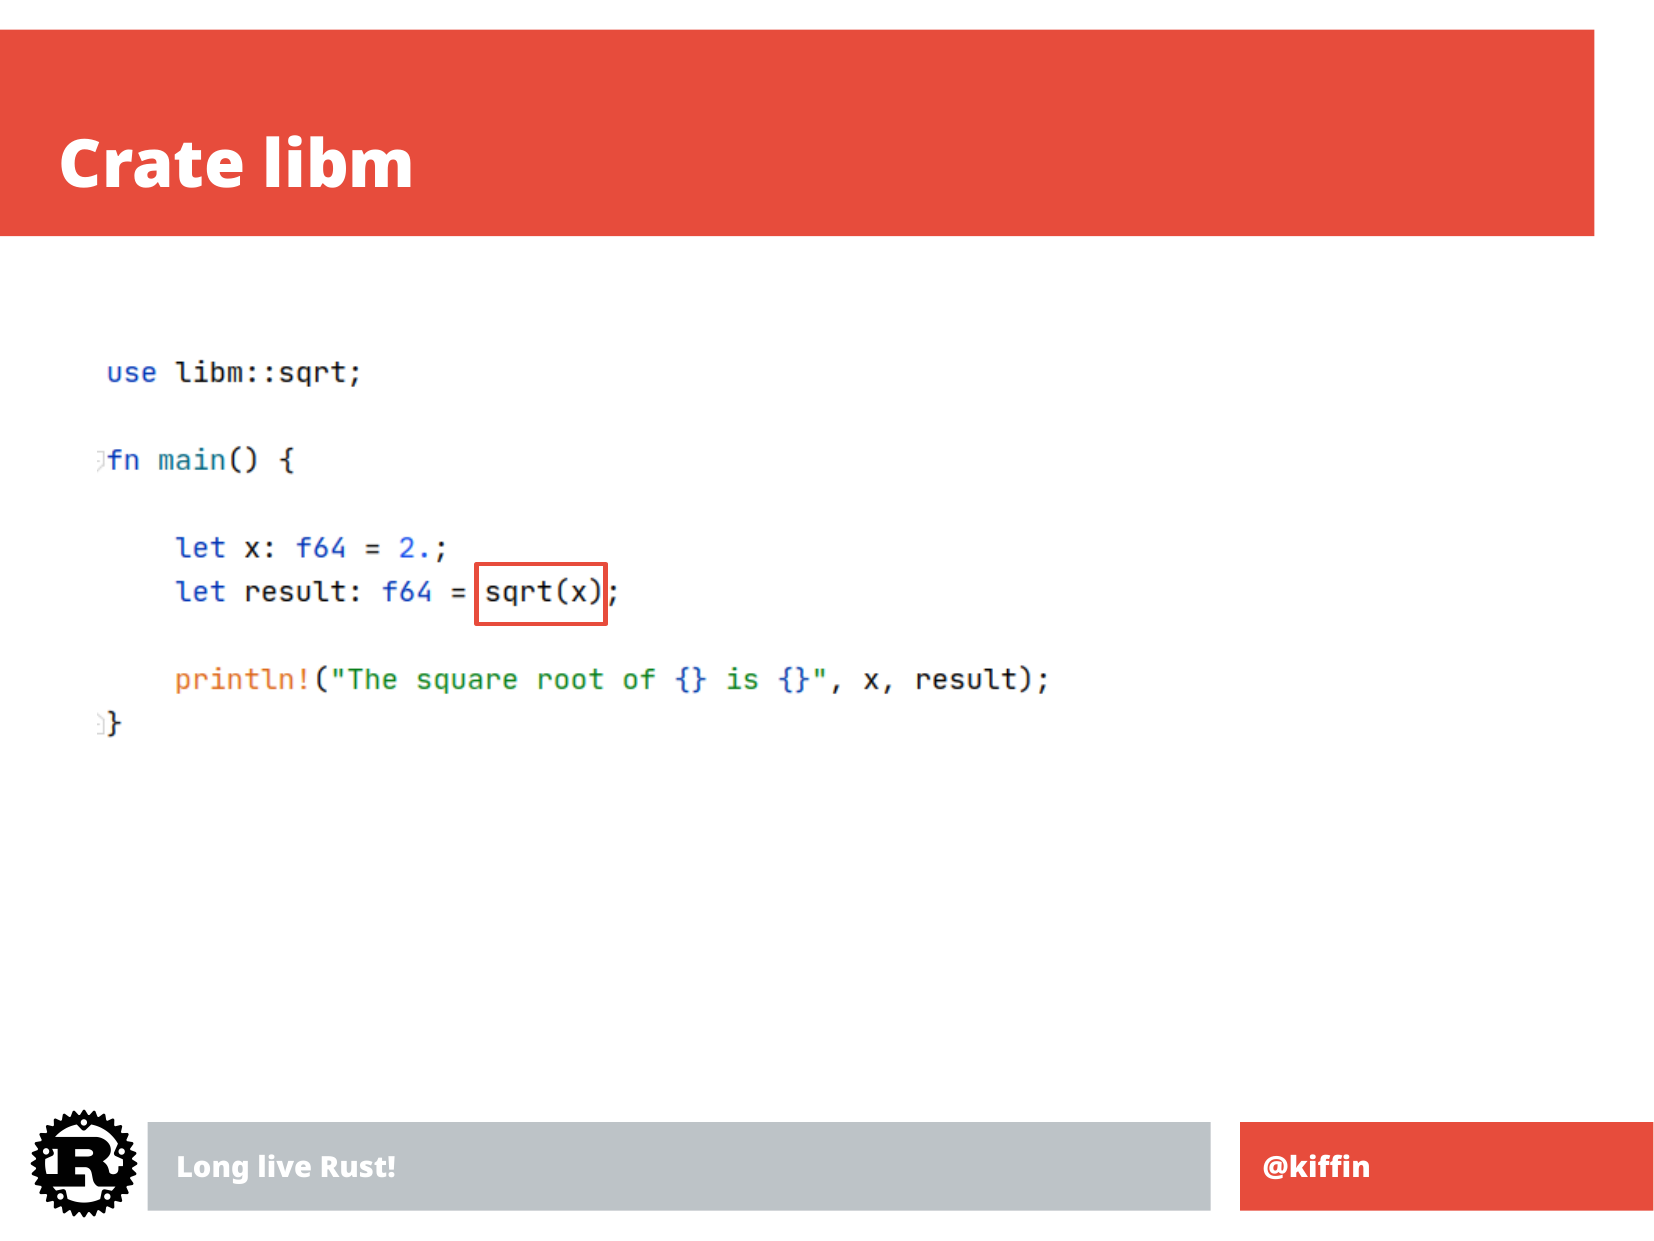

# Crate libm
Long live Rust!
@kiffin